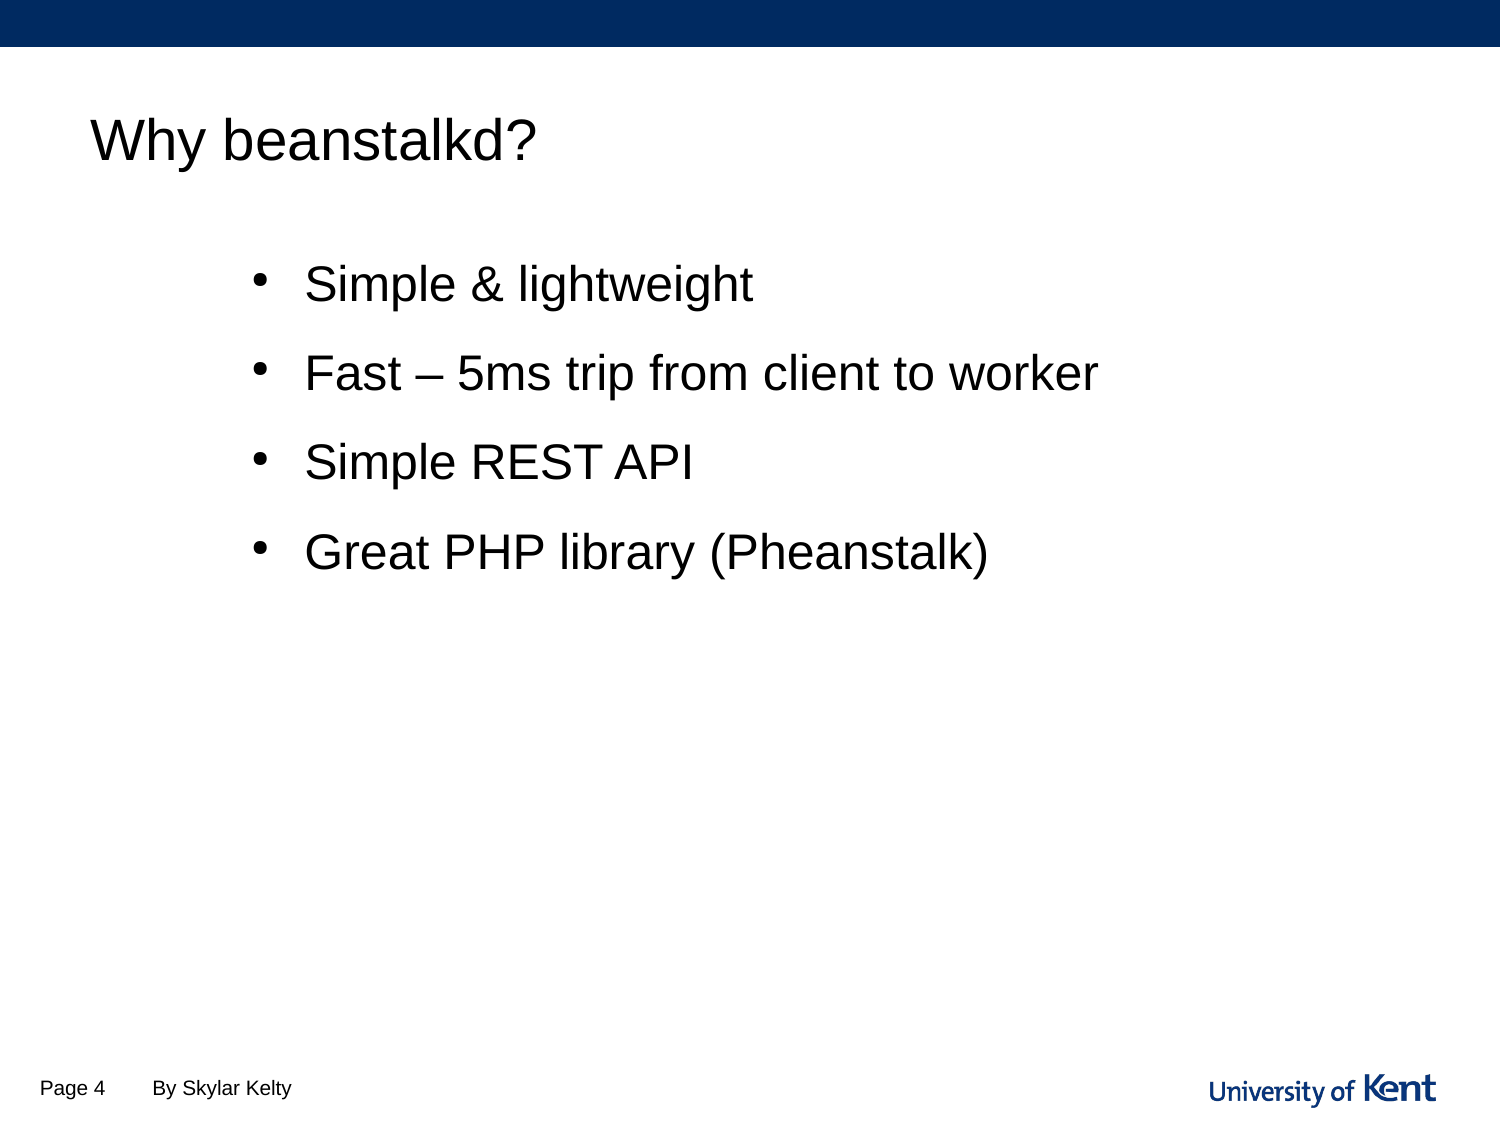

# Why beanstalkd?
Simple & lightweight
Fast – 5ms trip from client to worker
Simple REST API
Great PHP library (Pheanstalk)
Page
By Skylar Kelty